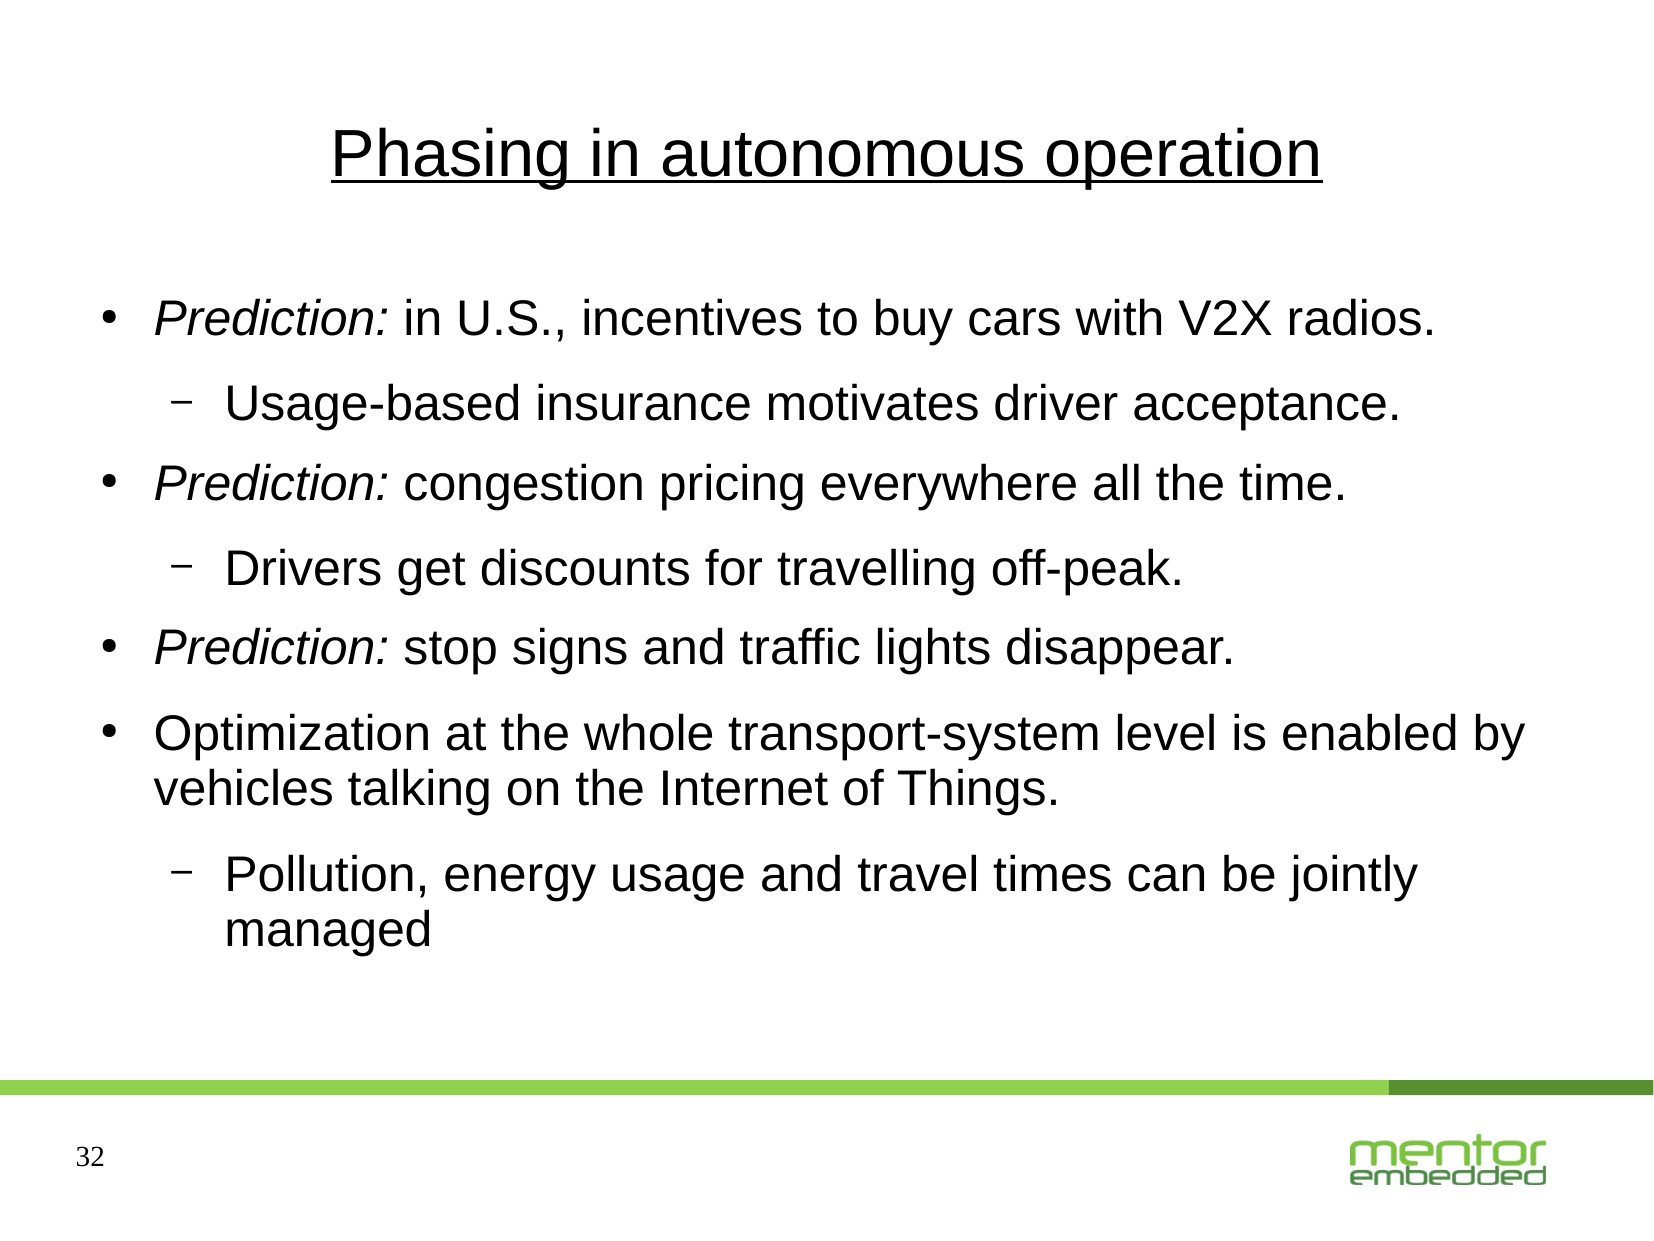

# Phasing in autonomous operation
Prediction: in U.S., incentives to buy cars with V2X radios.
Usage-based insurance motivates driver acceptance.
Prediction: congestion pricing everywhere all the time.
Drivers get discounts for travelling off-peak.
Prediction: stop signs and traffic lights disappear.
Optimization at the whole transport-system level is enabled by vehicles talking on the Internet of Things.
Pollution, energy usage and travel times can be jointly managed
32